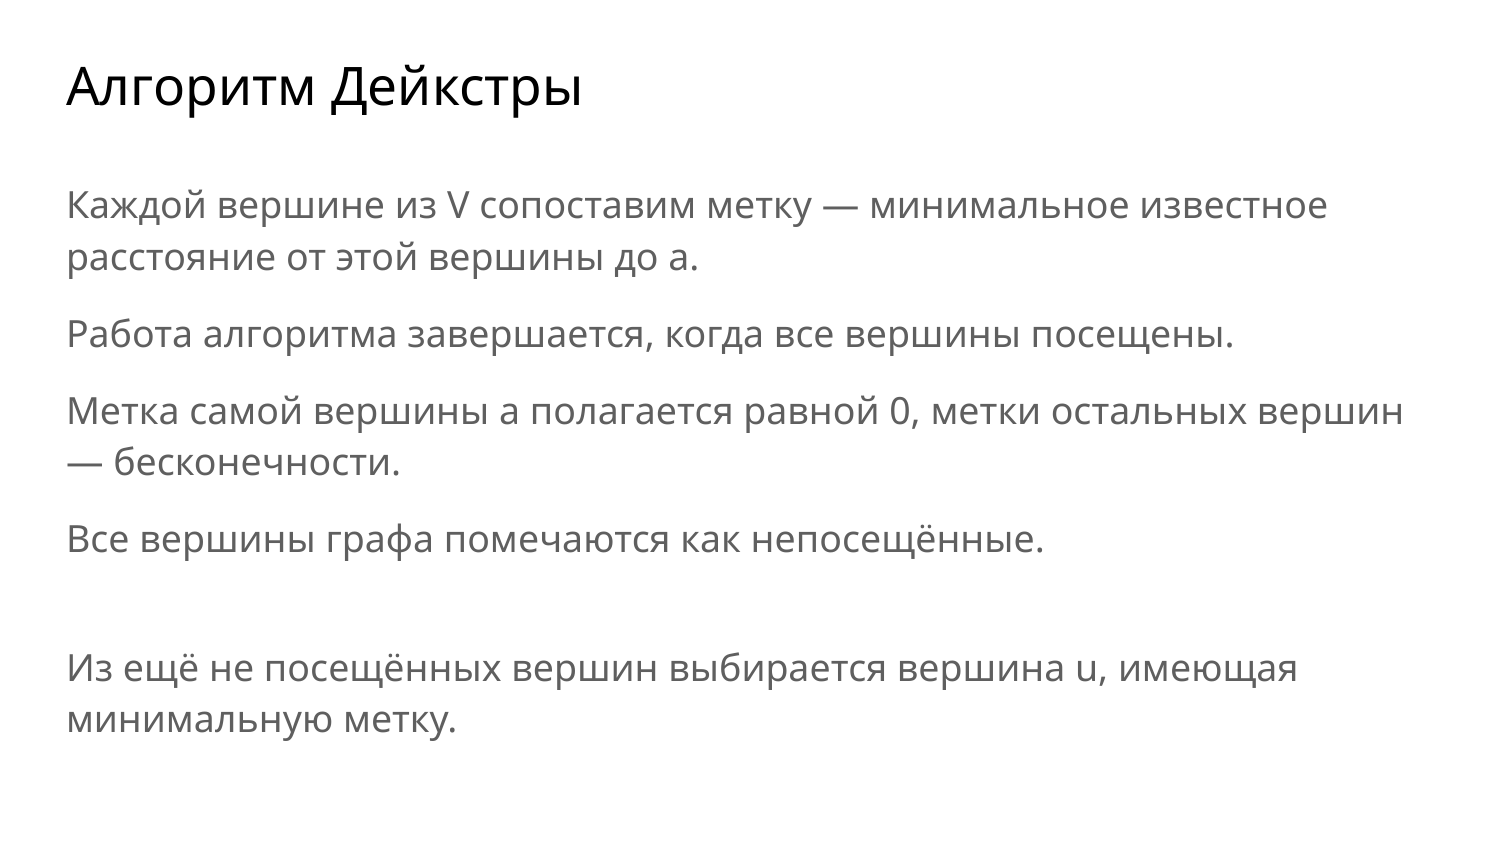

# Алгоритм Дейкстры
Каждой вершине из V сопоставим метку — минимальное известное расстояние от этой вершины до a.
Работа алгоритма завершается, когда все вершины посещены.
Метка самой вершины a полагается равной 0, метки остальных вершин — бесконечности.
Все вершины графа помечаются как непосещённые.
Из ещё не посещённых вершин выбирается вершина u, имеющая минимальную метку.